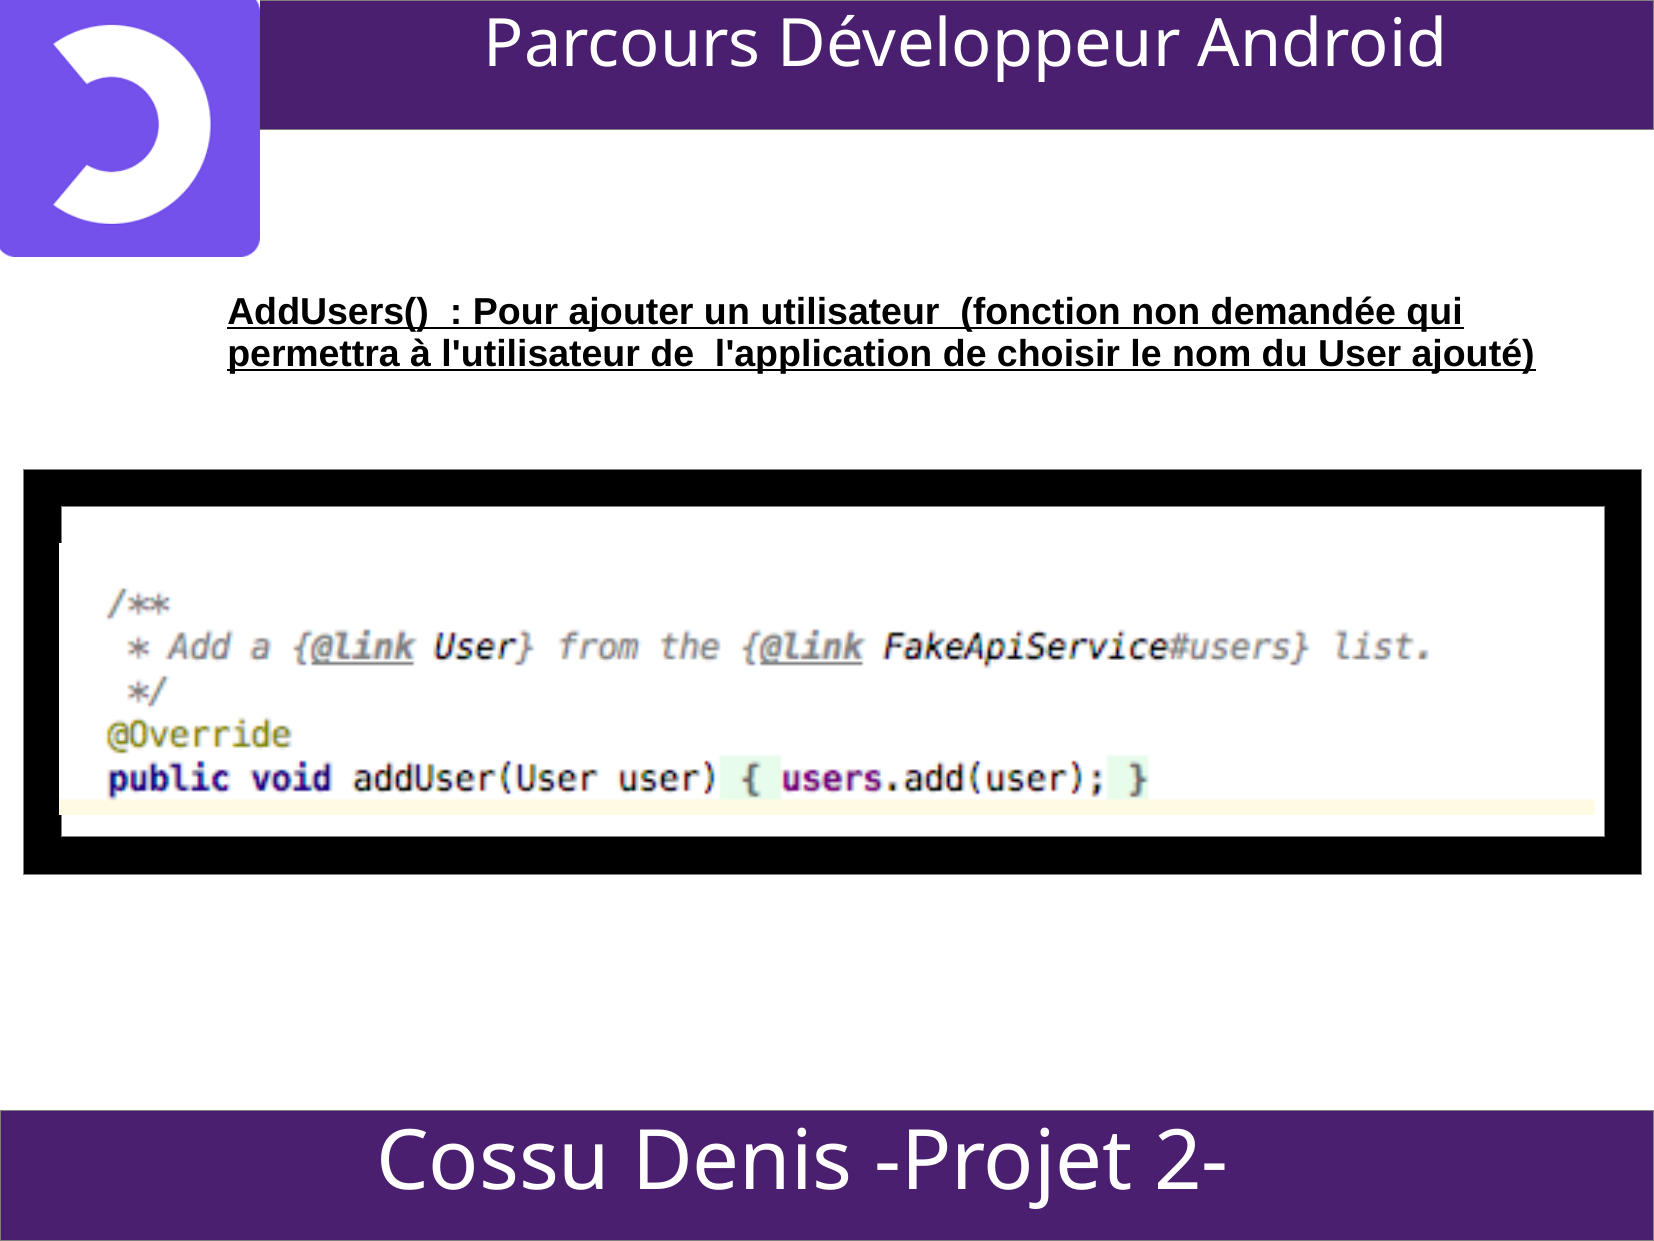

AddUsers()  : Pour ajouter un utilisateur (fonction non demandée qui permettra à l'utilisateur de l'application de choisir le nom du User ajouté)